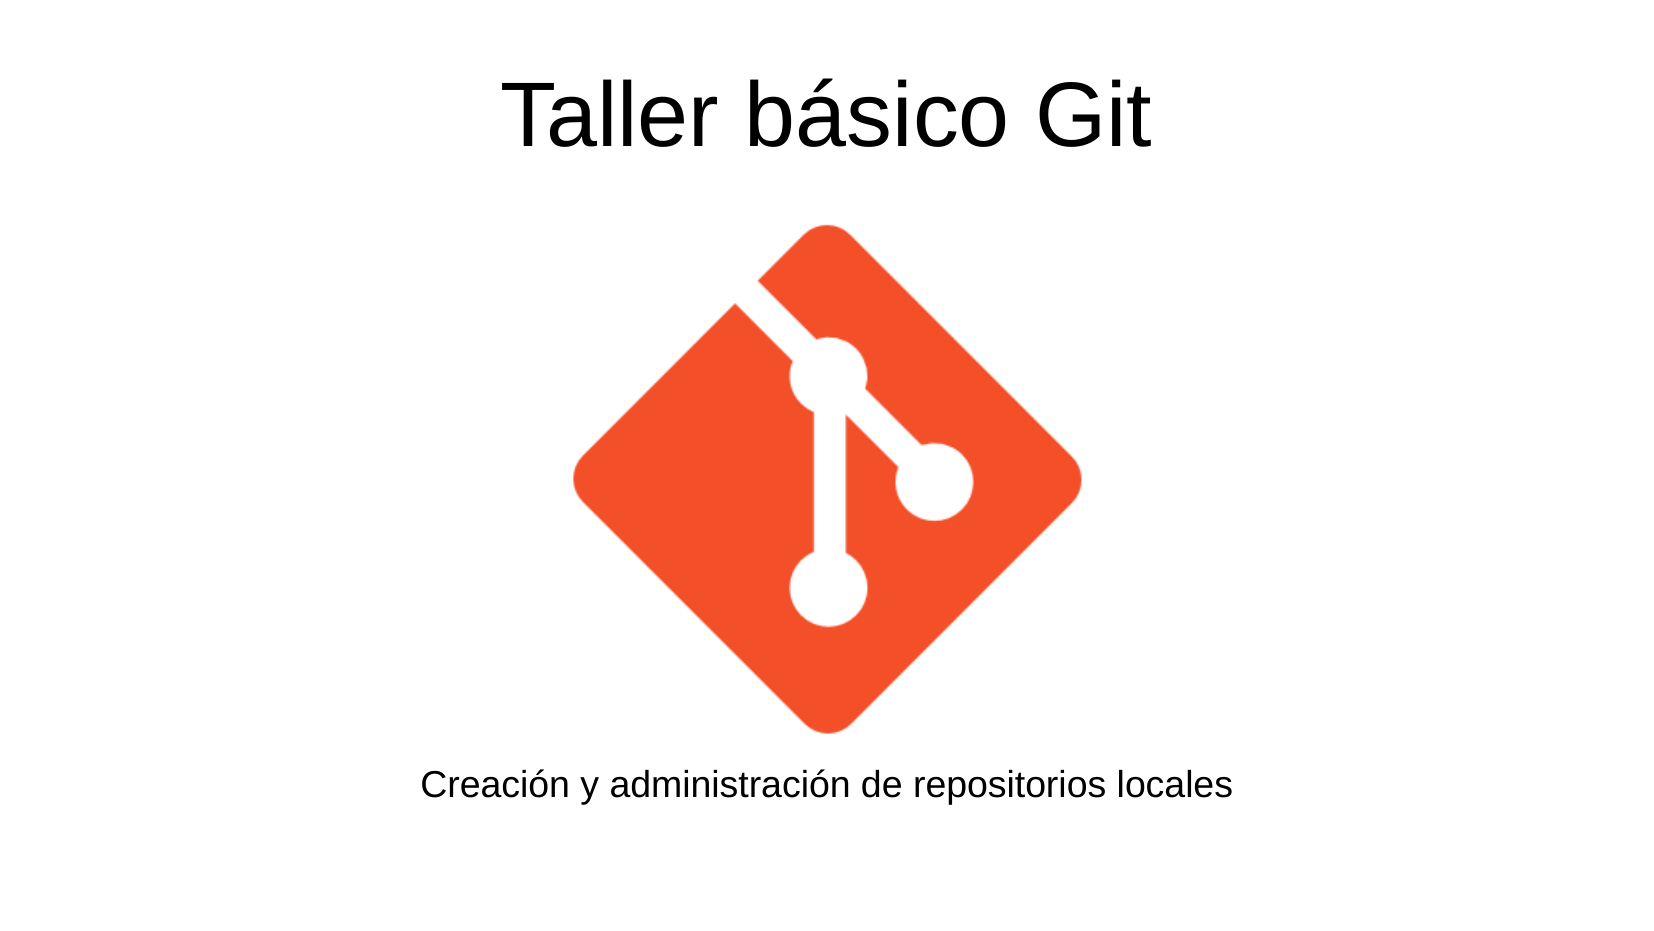

# Taller básico Git
Creación y administración de repositorios locales